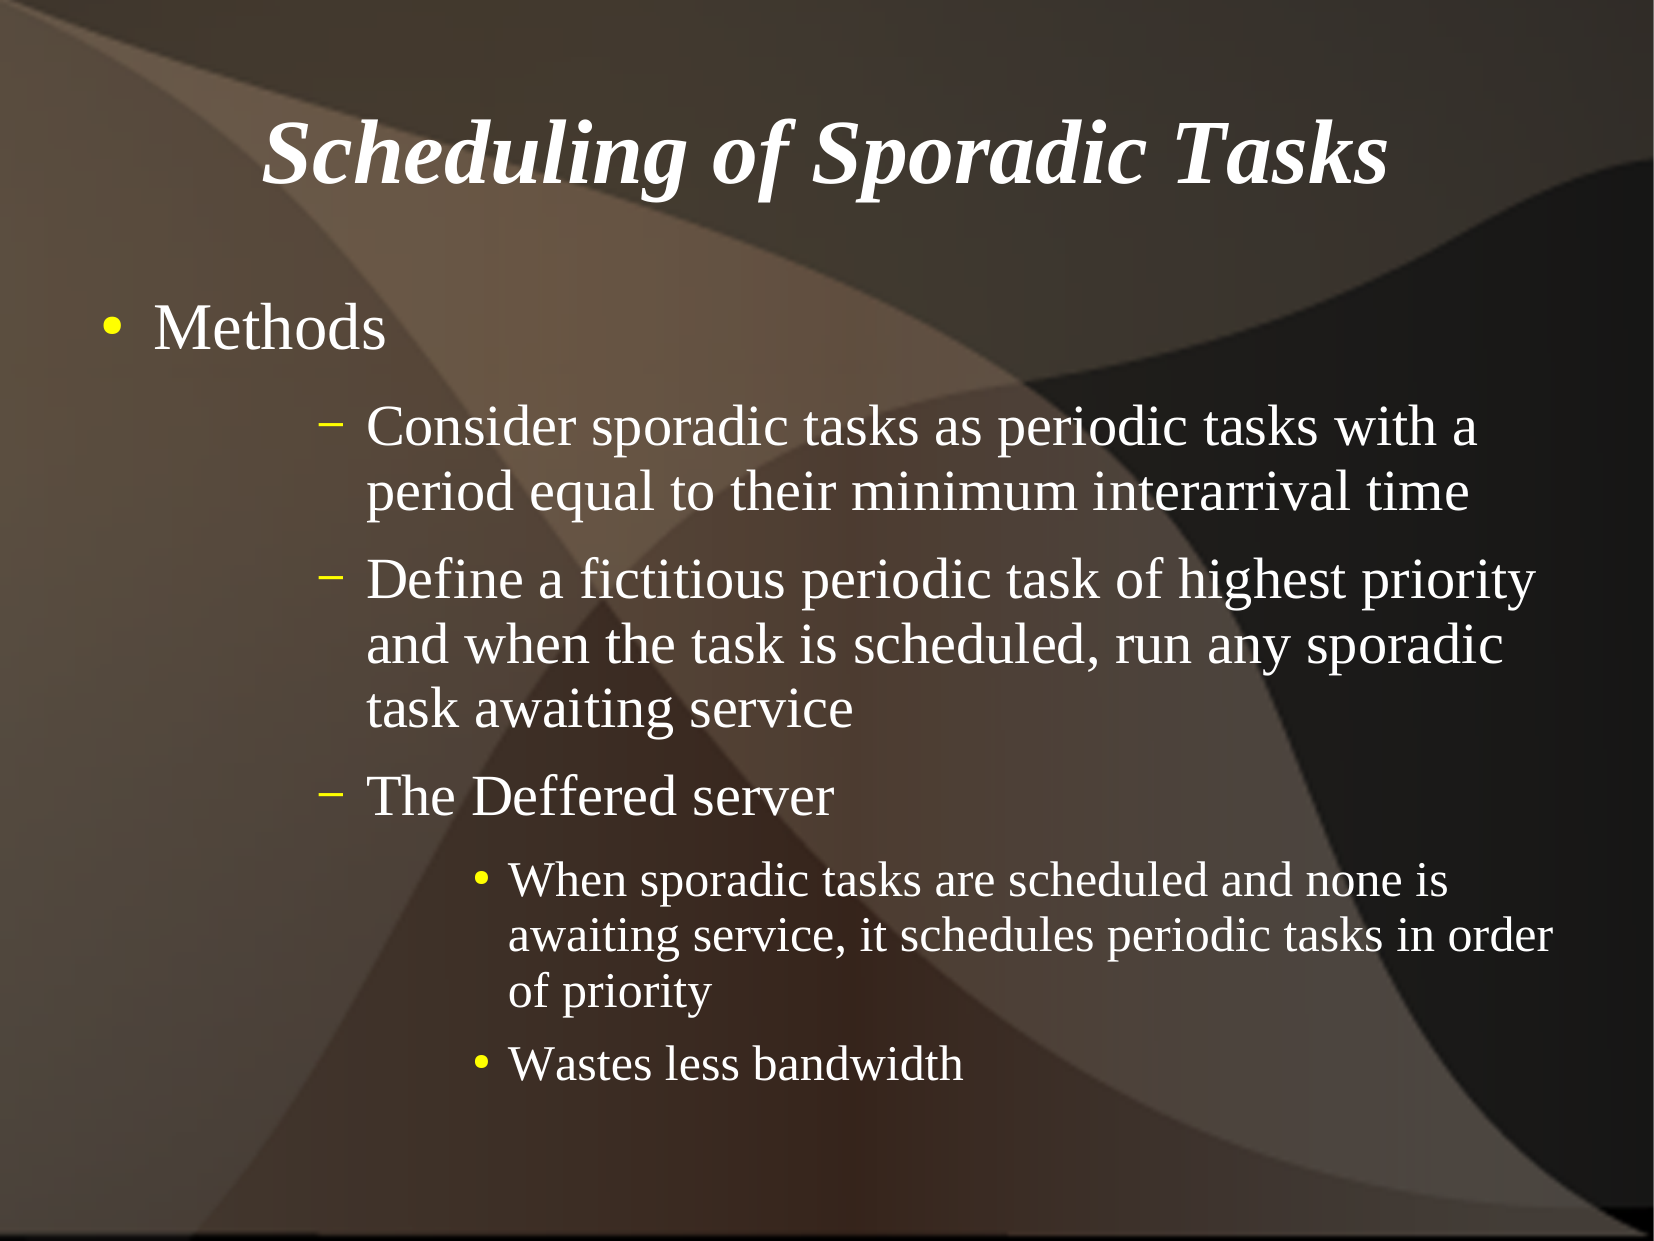

# Scheduling of Sporadic Tasks
Methods
Consider sporadic tasks as periodic tasks with a period equal to their minimum interarrival time
Define a fictitious periodic task of highest priority and when the task is scheduled, run any sporadic task awaiting service
The Deffered server
When sporadic tasks are scheduled and none is awaiting service, it schedules periodic tasks in order of priority
Wastes less bandwidth